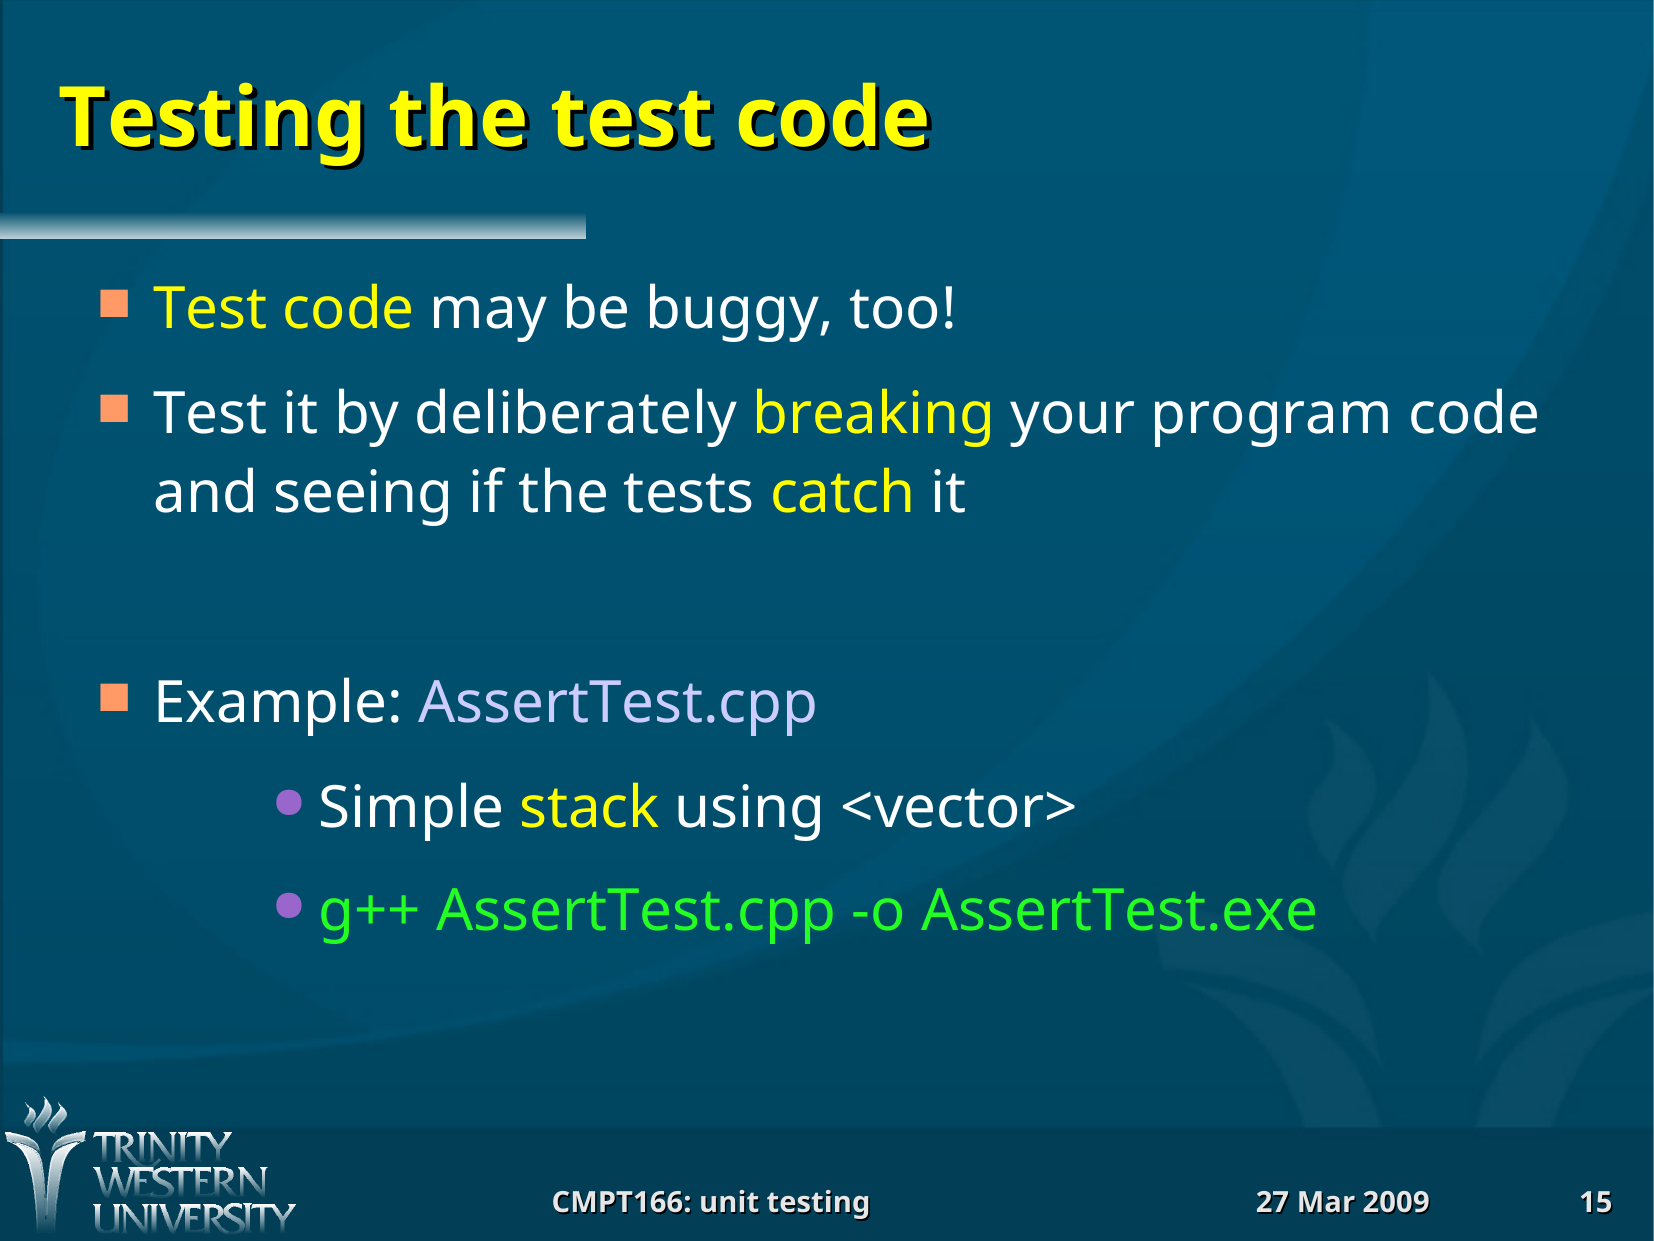

# Testing the test code
Test code may be buggy, too!
Test it by deliberately breaking your program code and seeing if the tests catch it
Example: AssertTest.cpp
Simple stack using <vector>
g++ AssertTest.cpp -o AssertTest.exe
CMPT166: unit testing
27 Mar 2009
15